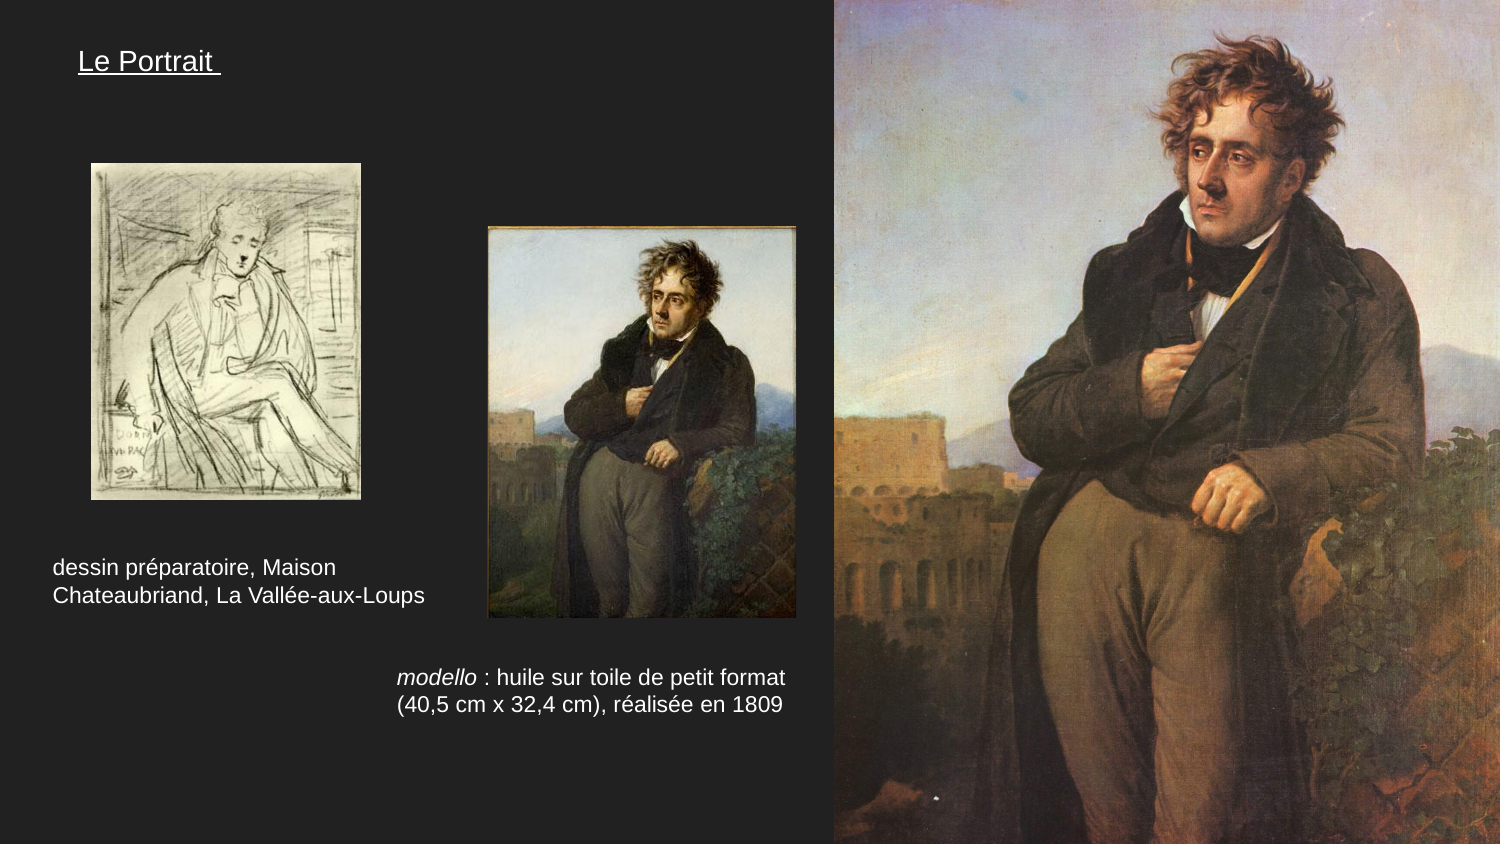

Le Portrait
dessin préparatoire, Maison Chateaubriand, La Vallée-aux-Loups
# modello : huile sur toile de petit format (40,5 cm x 32,4 cm), réalisée en 1809